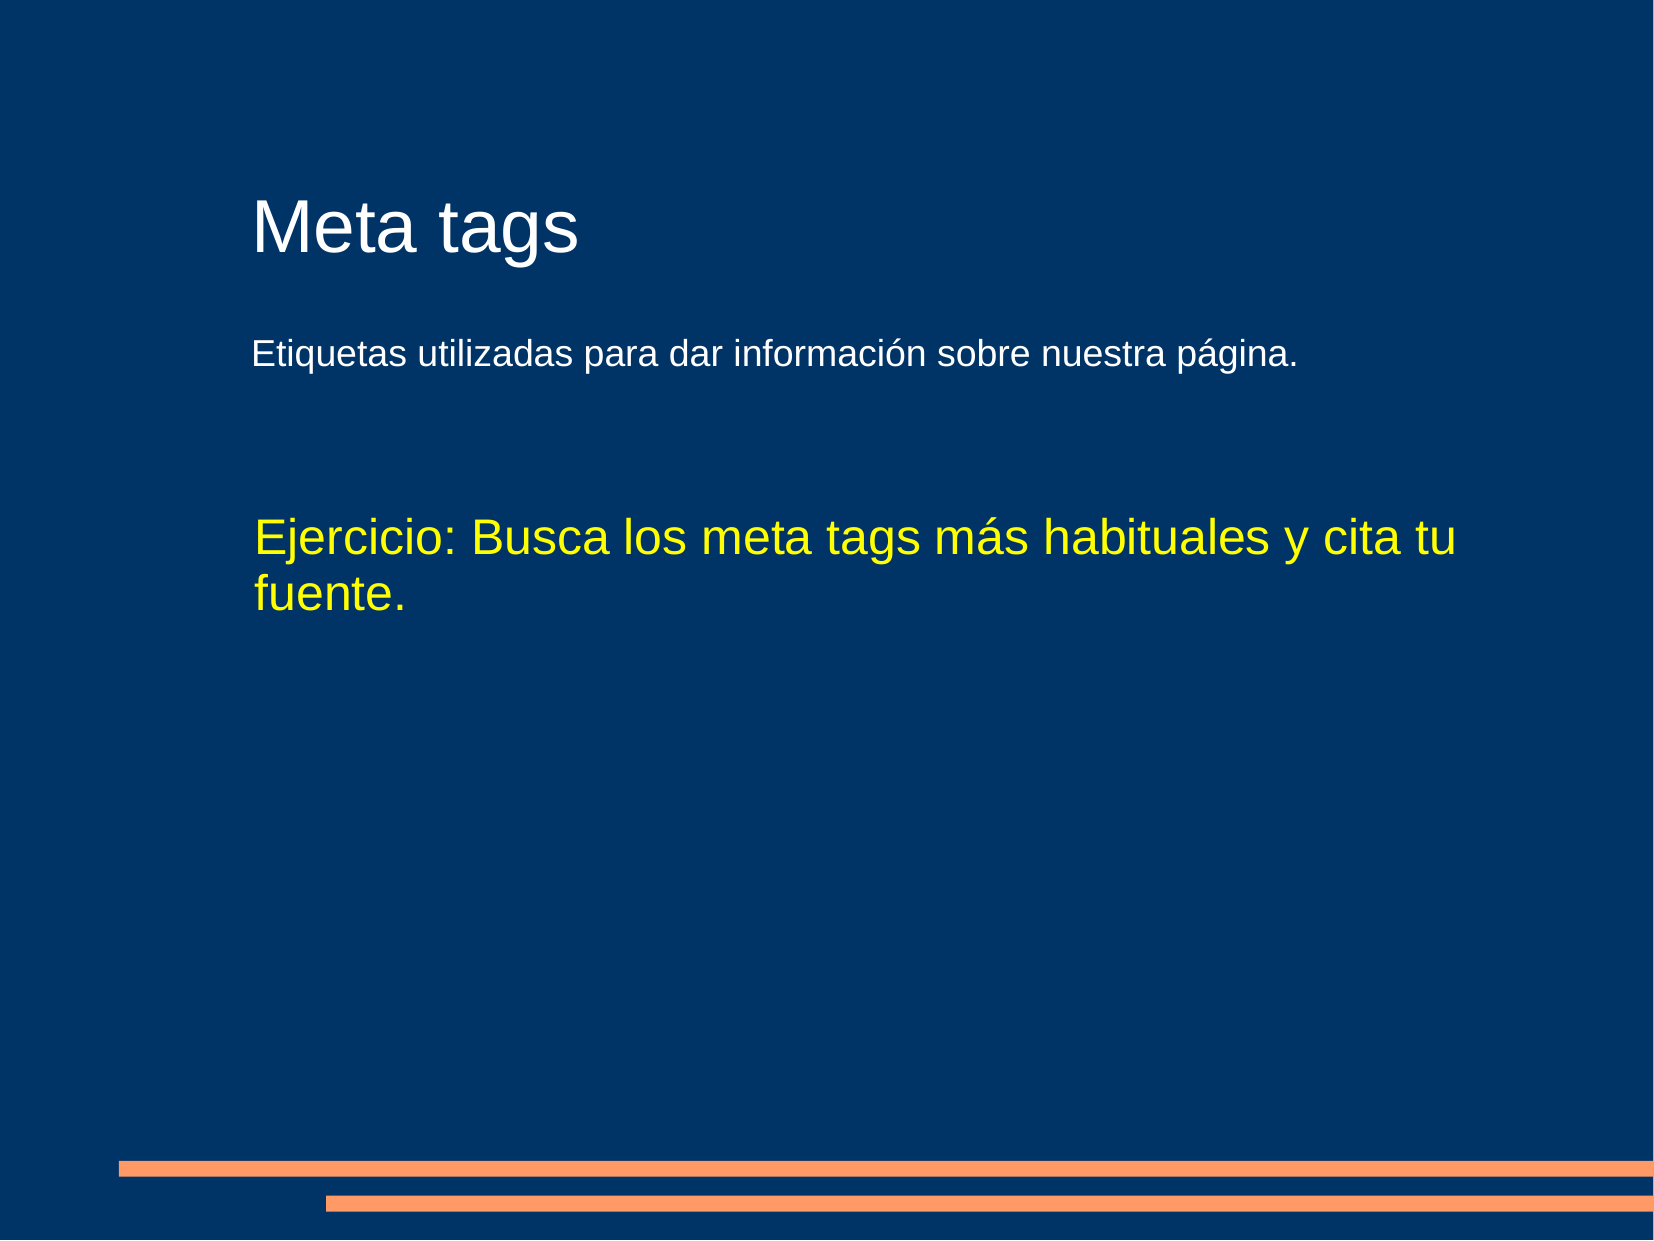

Meta tags
Etiquetas utilizadas para dar información sobre nuestra página.
Ejercicio: Busca los meta tags más habituales y cita tu fuente.